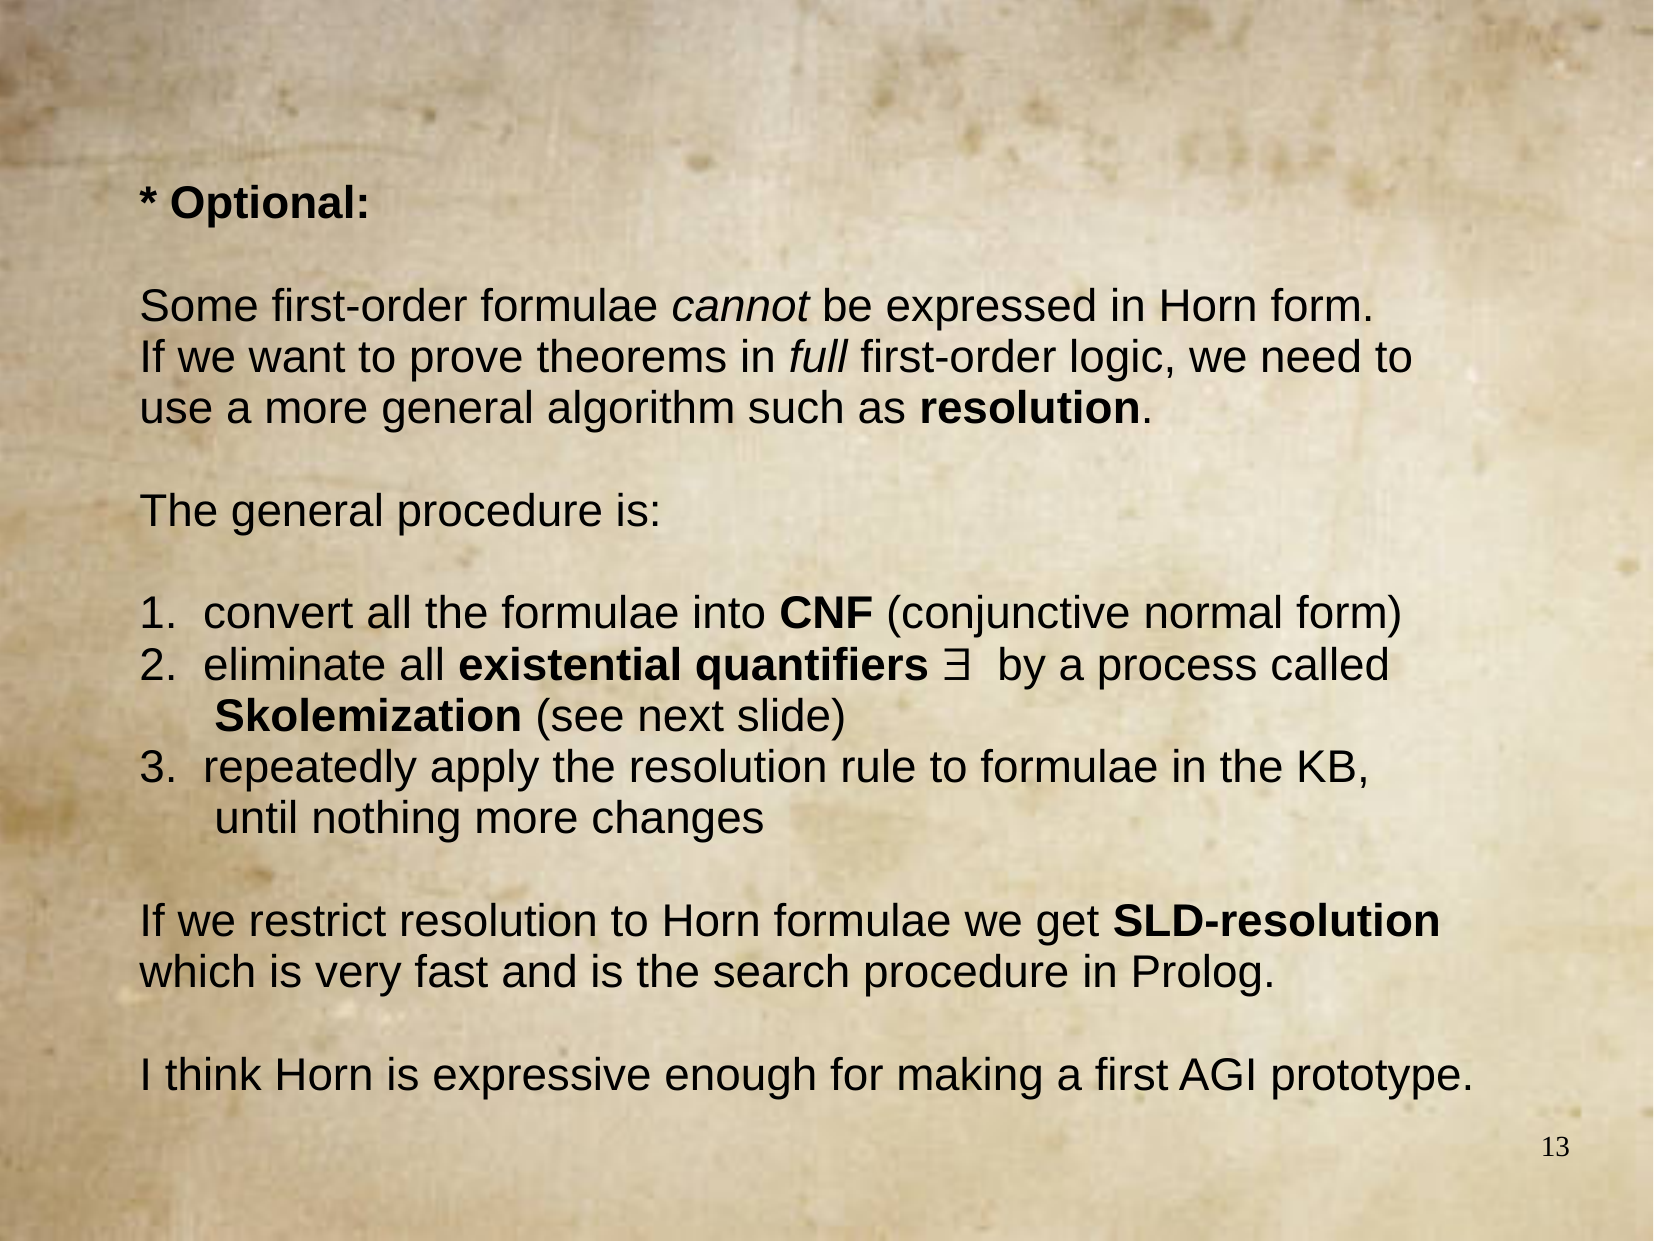

* Optional:
Some first-order formulae cannot be expressed in Horn form.
If we want to prove theorems in full first-order logic, we need to
use a more general algorithm such as resolution.
The general procedure is:
1. convert all the formulae into CNF (conjunctive normal form)
2. eliminate all existential quantifiers  by a process called
	Skolemization (see next slide)
3. repeatedly apply the resolution rule to formulae in the KB,
	until nothing more changes
If we restrict resolution to Horn formulae we get SLD-resolution
which is very fast and is the search procedure in Prolog.
I think Horn is expressive enough for making a first AGI prototype.
13